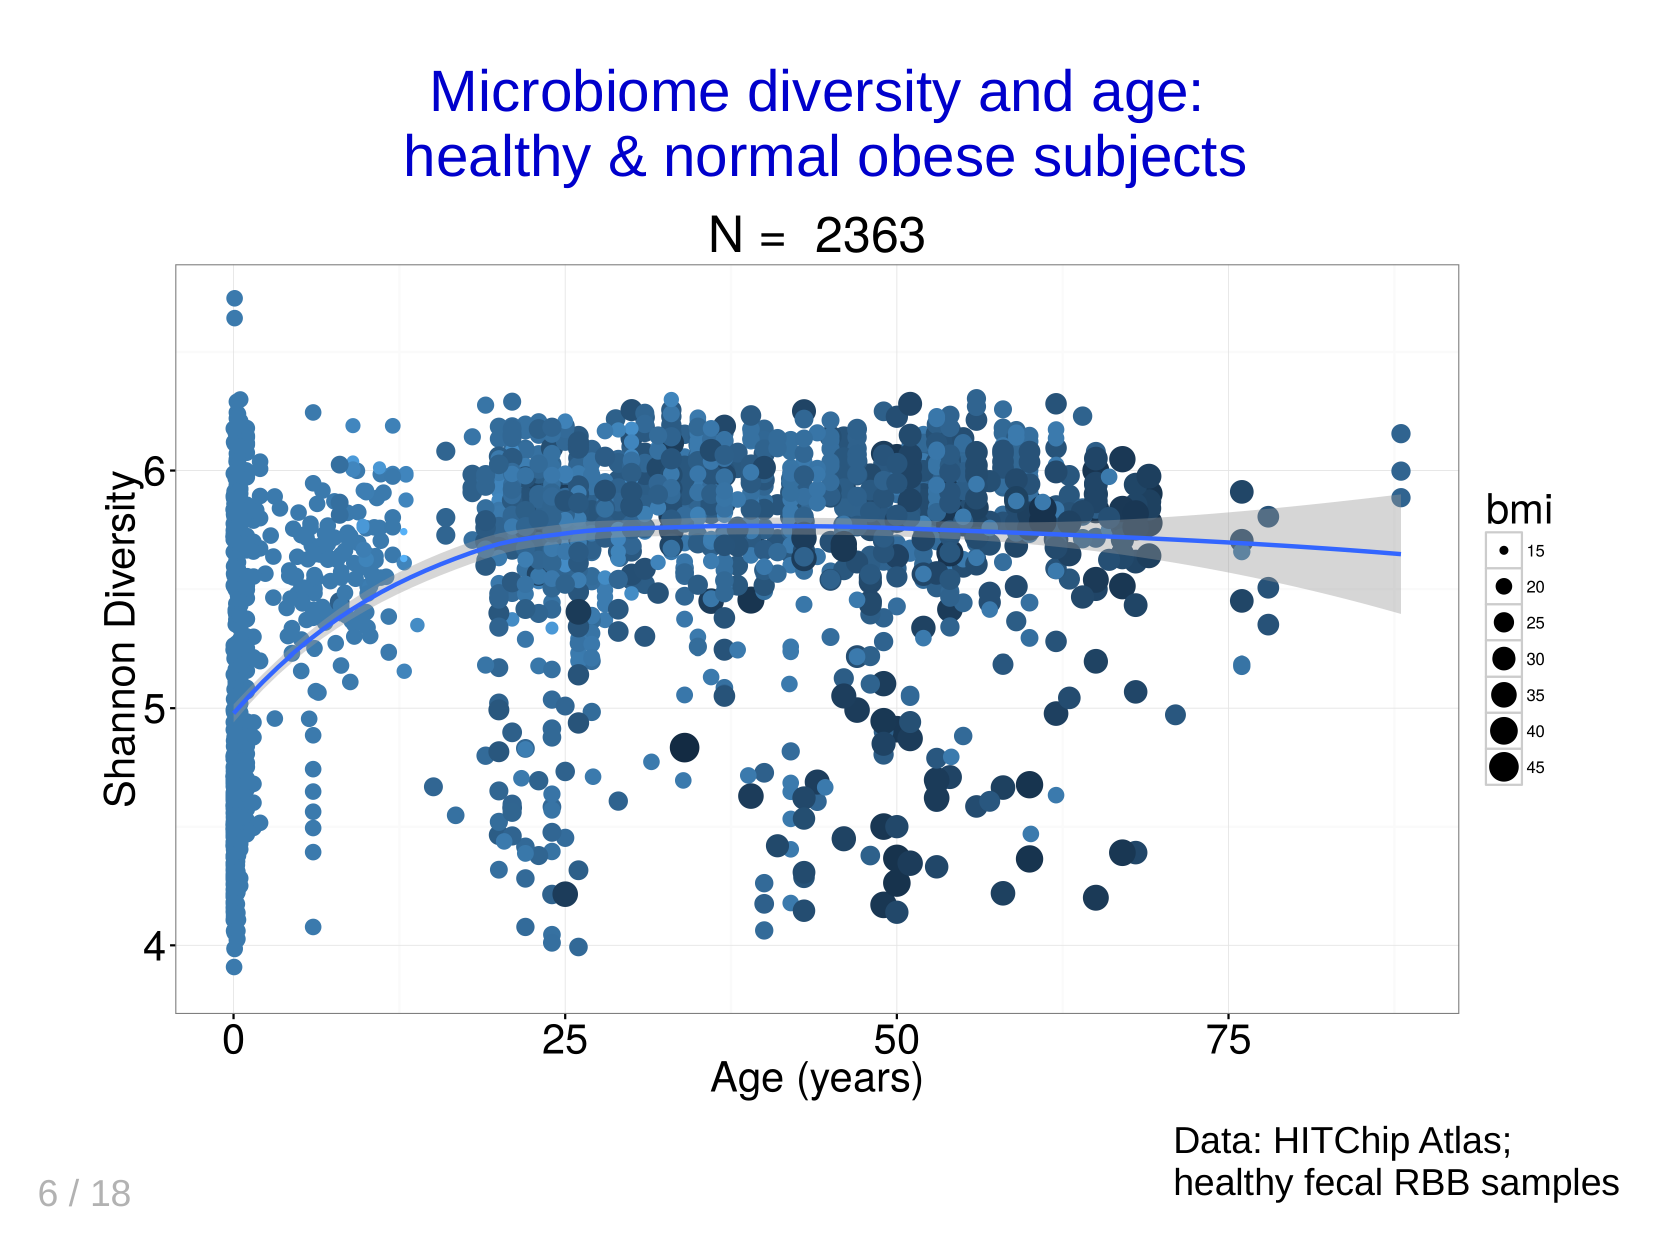

Microbiome diversity and age:
healthy & normal obese subjects
Data: HITChip Atlas; healthy fecal RBB samples